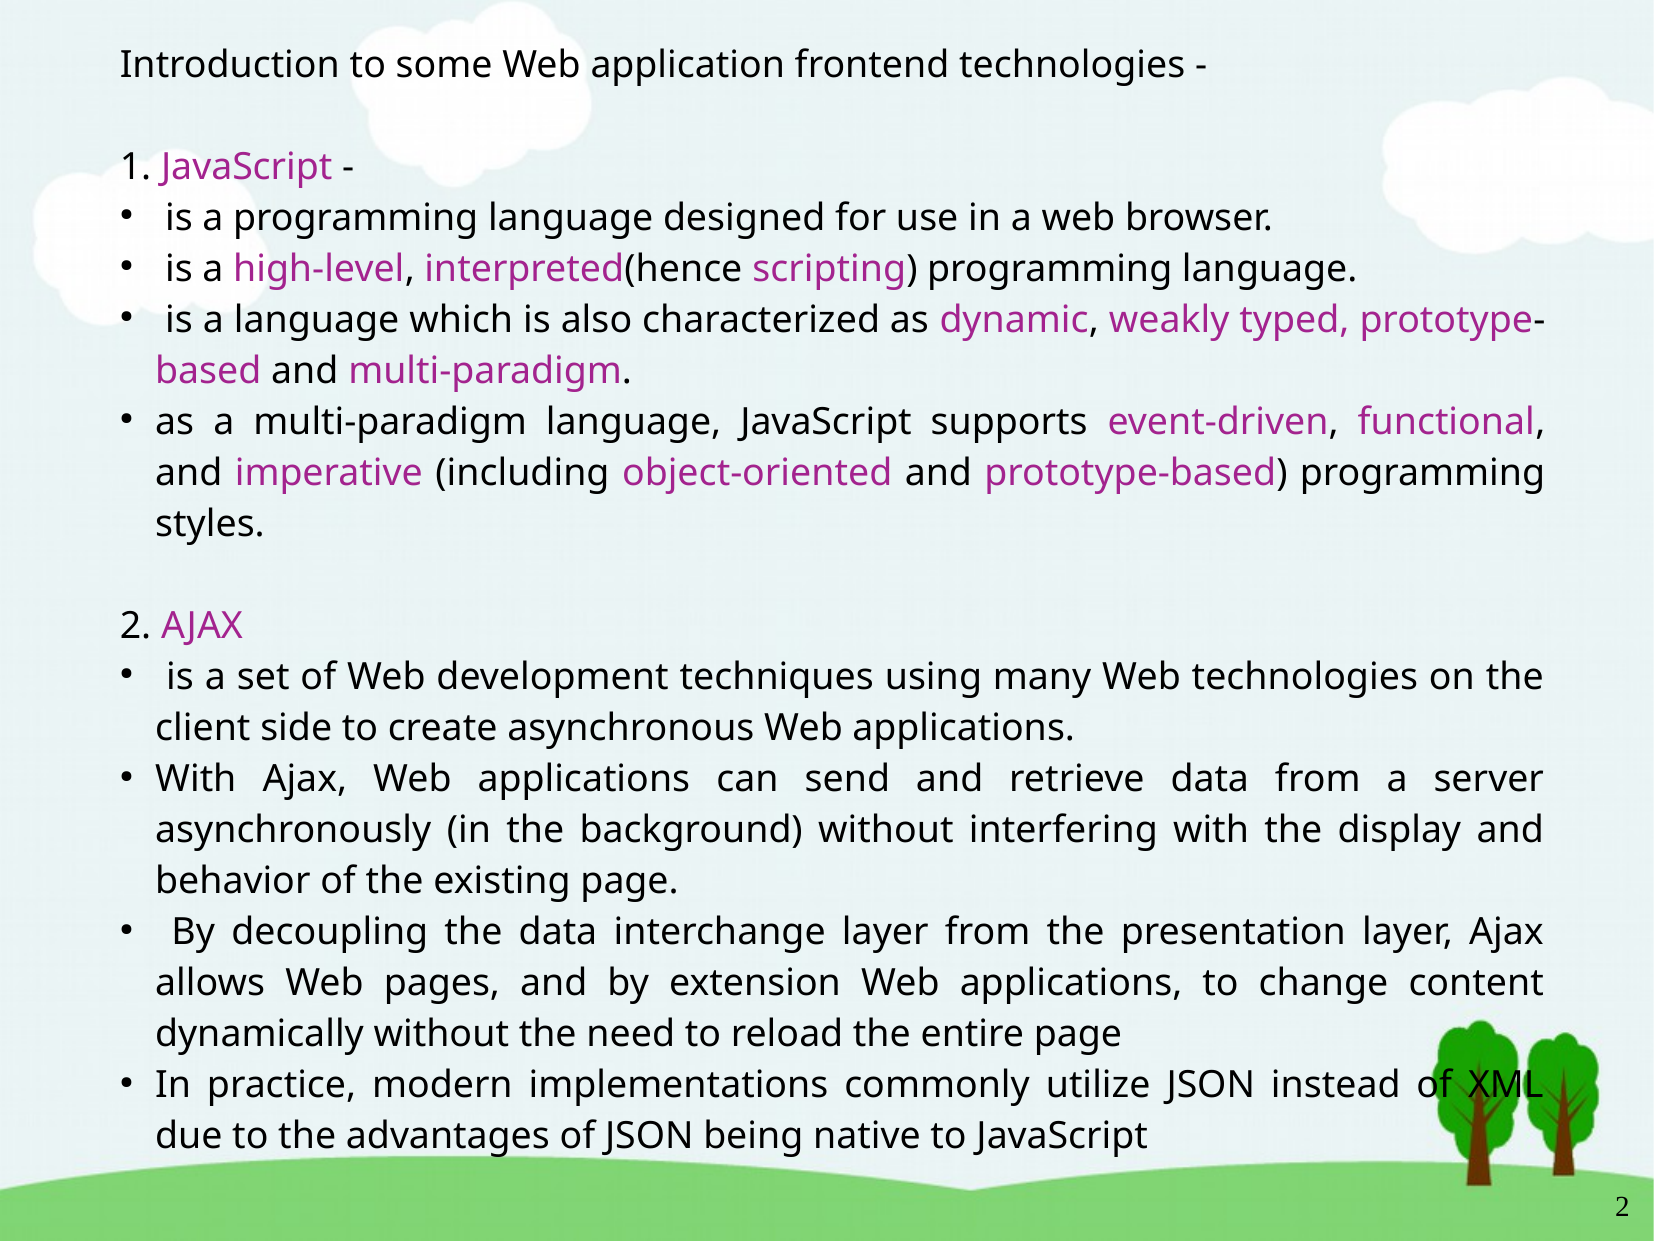

Introduction to some Web application frontend technologies -
1. JavaScript -
 is a programming language designed for use in a web browser.
 is a high-level, interpreted(hence scripting) programming language.
 is a language which is also characterized as dynamic, weakly typed, prototype-based and multi-paradigm.
as a multi-paradigm language, JavaScript supports event-driven, functional, and imperative (including object-oriented and prototype-based) programming styles.
2. AJAX
 is a set of Web development techniques using many Web technologies on the client side to create asynchronous Web applications.
With Ajax, Web applications can send and retrieve data from a server asynchronously (in the background) without interfering with the display and behavior of the existing page.
 By decoupling the data interchange layer from the presentation layer, Ajax allows Web pages, and by extension Web applications, to change content dynamically without the need to reload the entire page
In practice, modern implementations commonly utilize JSON instead of XML due to the advantages of JSON being native to JavaScript
2